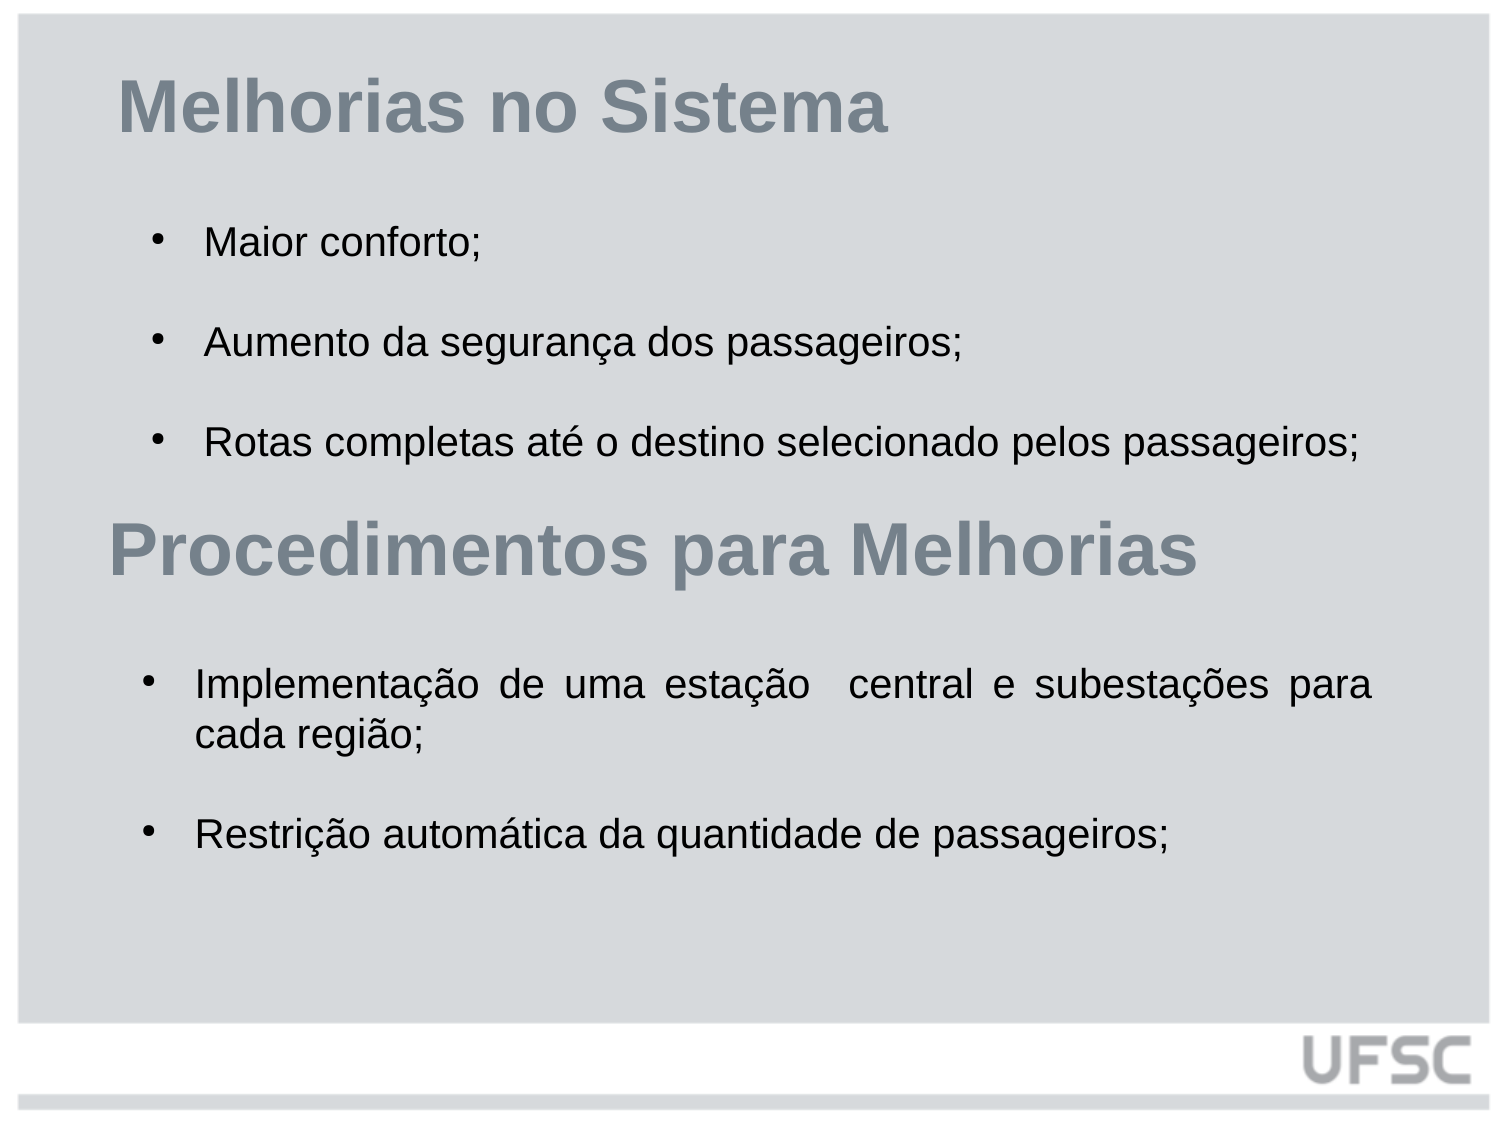

# Melhorias no Sistema
Maior conforto;
Aumento da segurança dos passageiros;
Rotas completas até o destino selecionado pelos passageiros;
Procedimentos para Melhorias
Implementação de uma estação central e subestações para cada região;
Restrição automática da quantidade de passageiros;